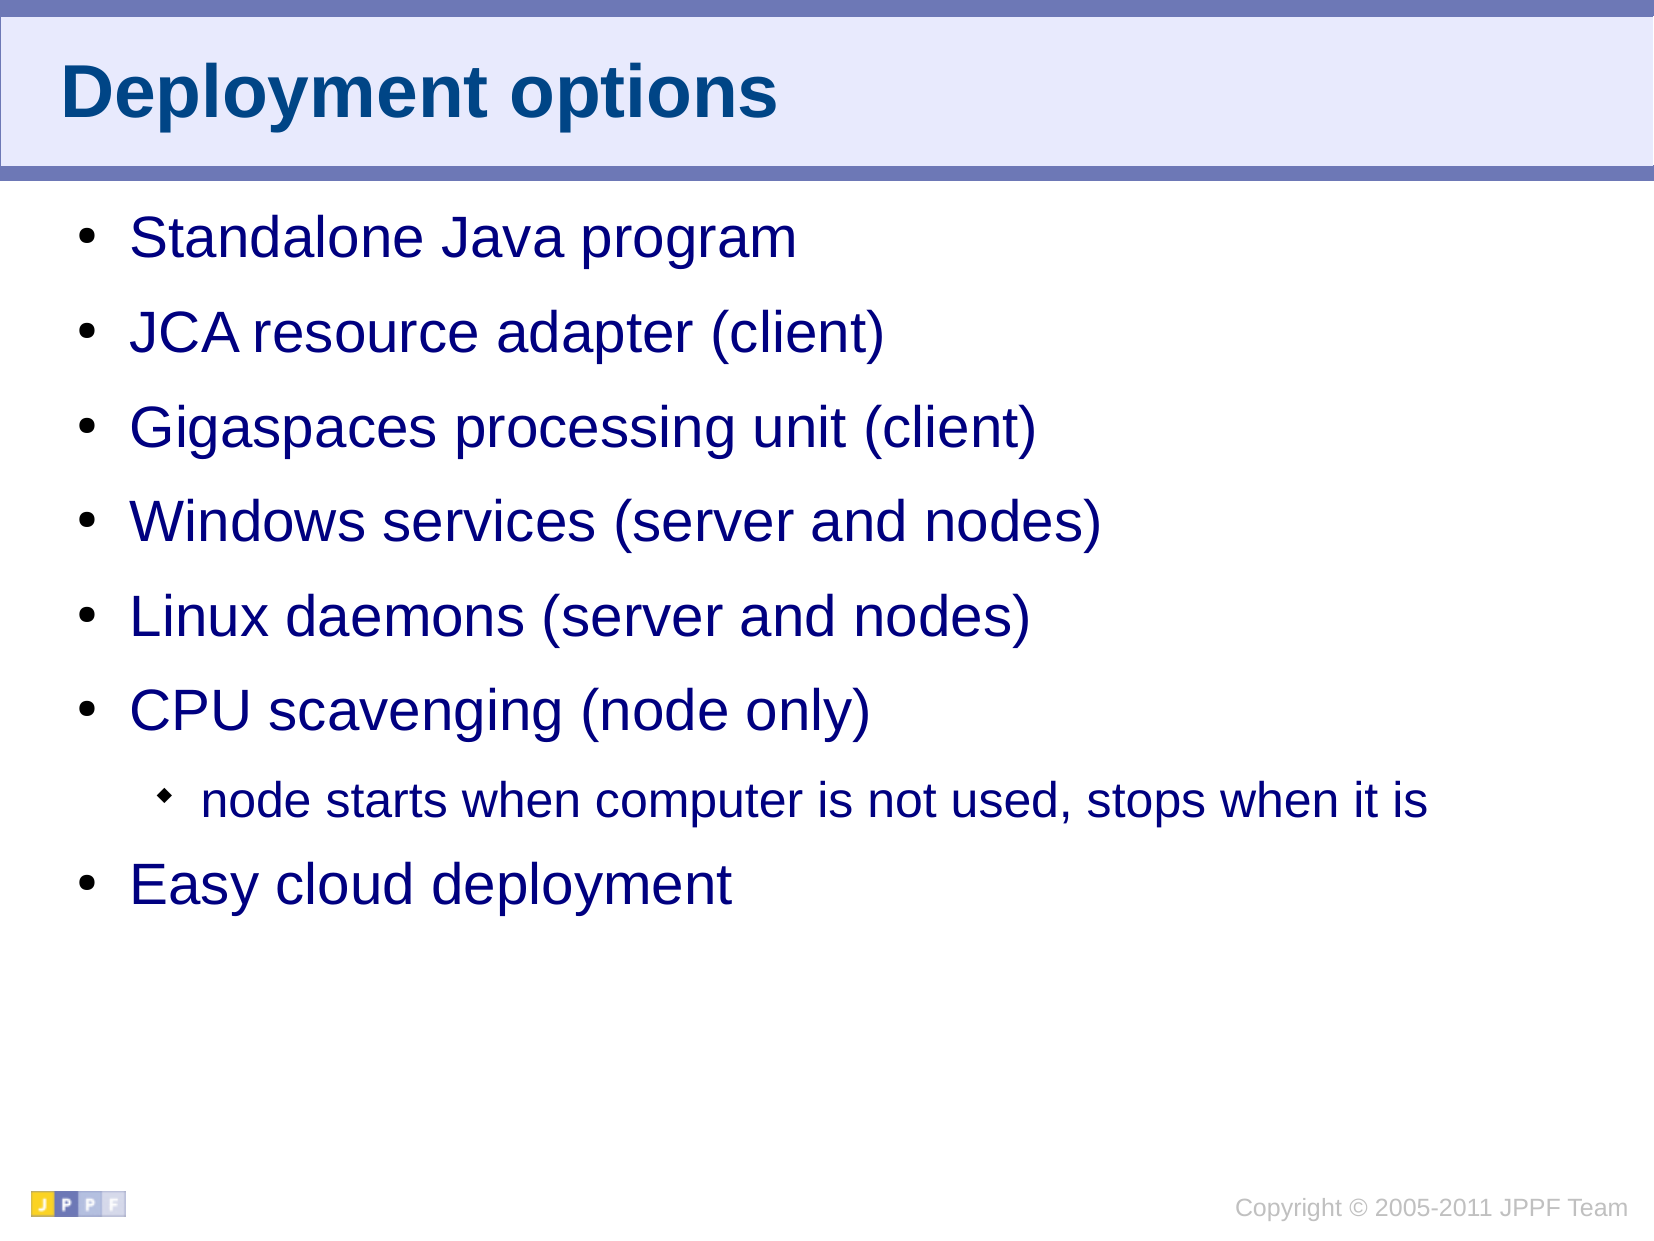

# Deployment options
Standalone Java program
JCA resource adapter (client)
Gigaspaces processing unit (client)
Windows services (server and nodes)
Linux daemons (server and nodes)
CPU scavenging (node only)
node starts when computer is not used, stops when it is
Easy cloud deployment